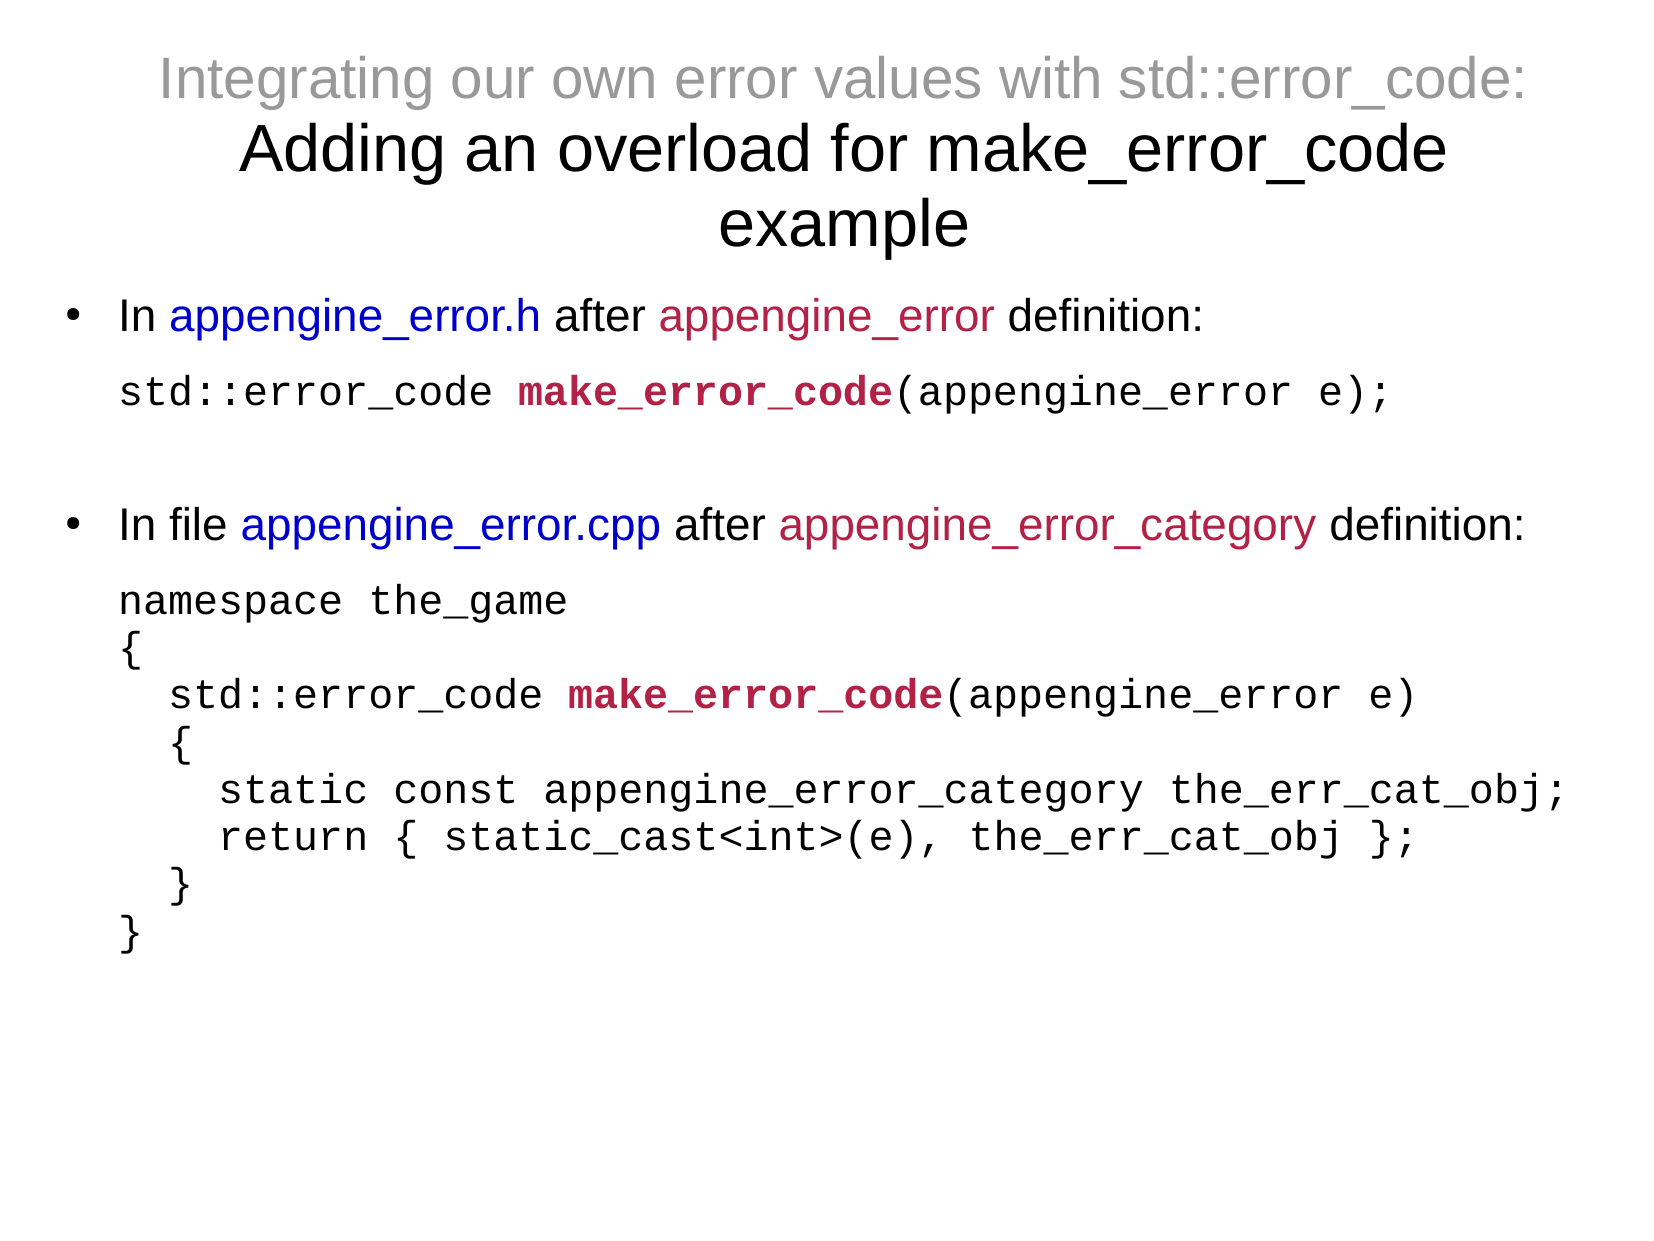

# Integrating our own error values with std::error_code: Adding an overload for make_error_code example
In appengine_error.h after appengine_error definition:
std::error_code make_error_code(appengine_error e);
In file appengine_error.cpp after appengine_error_category definition:
namespace the_game
{
 std::error_code make_error_code(appengine_error e)
 {
 static const appengine_error_category the_err_cat_obj;
 return { static_cast<int>(e), the_err_cat_obj };
 }
}